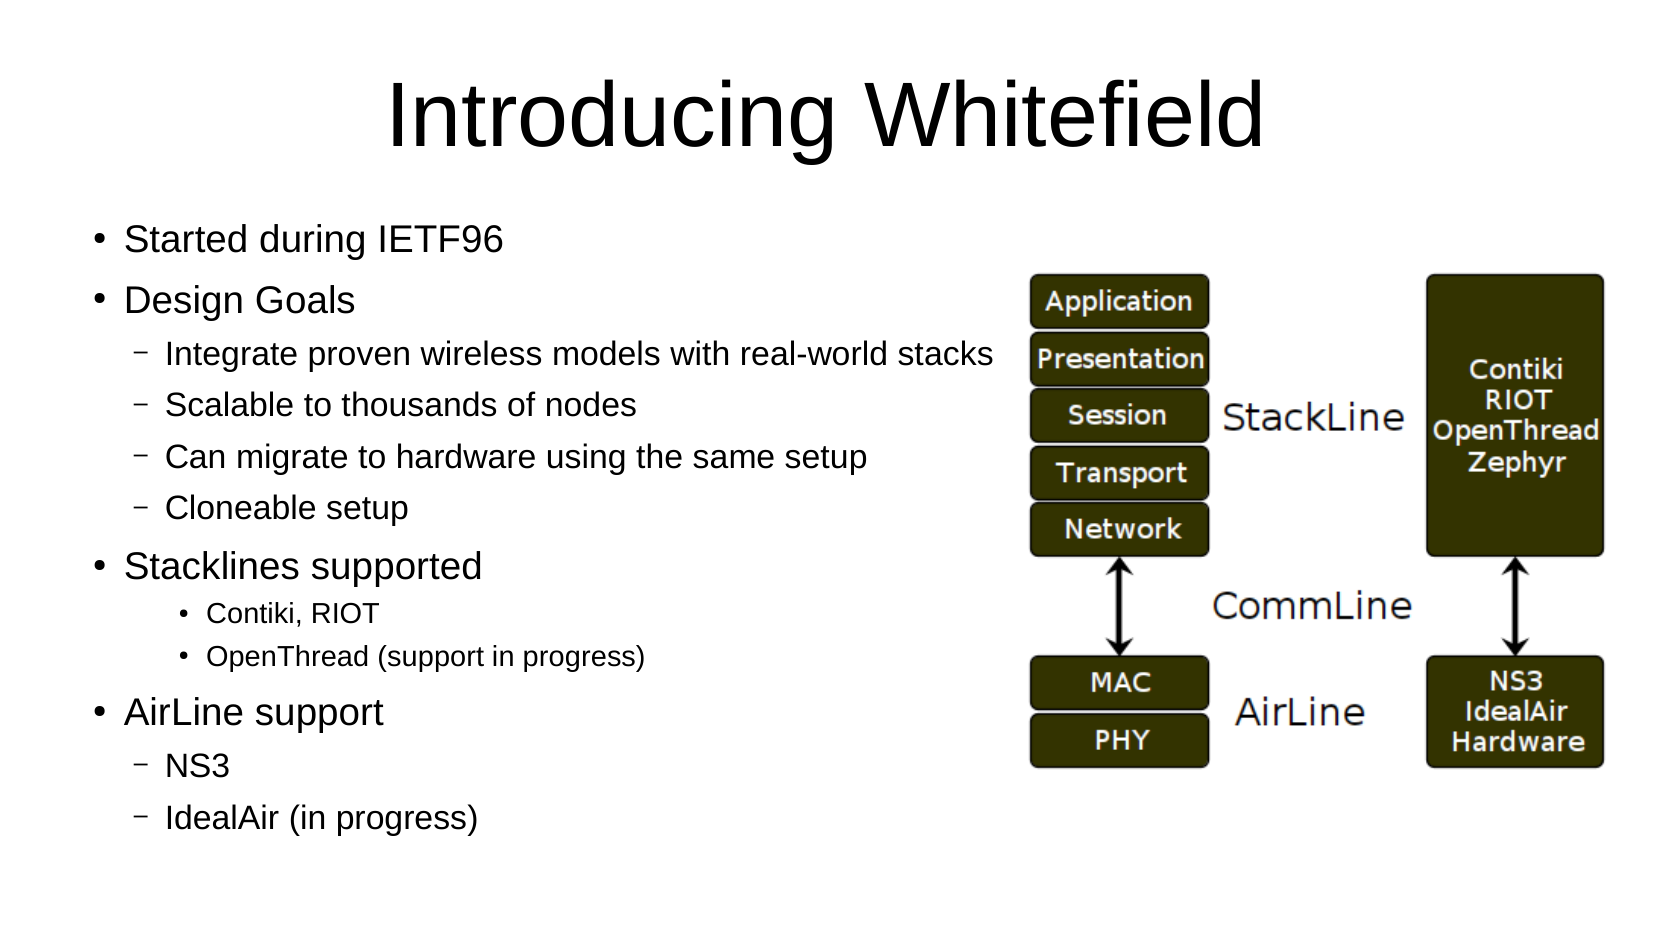

# Introducing Whitefield
Started during IETF96
Design Goals
Integrate proven wireless models with real-world stacks
Scalable to thousands of nodes
Can migrate to hardware using the same setup
Cloneable setup
Stacklines supported
Contiki, RIOT
OpenThread (support in progress)
AirLine support
NS3
IdealAir (in progress)